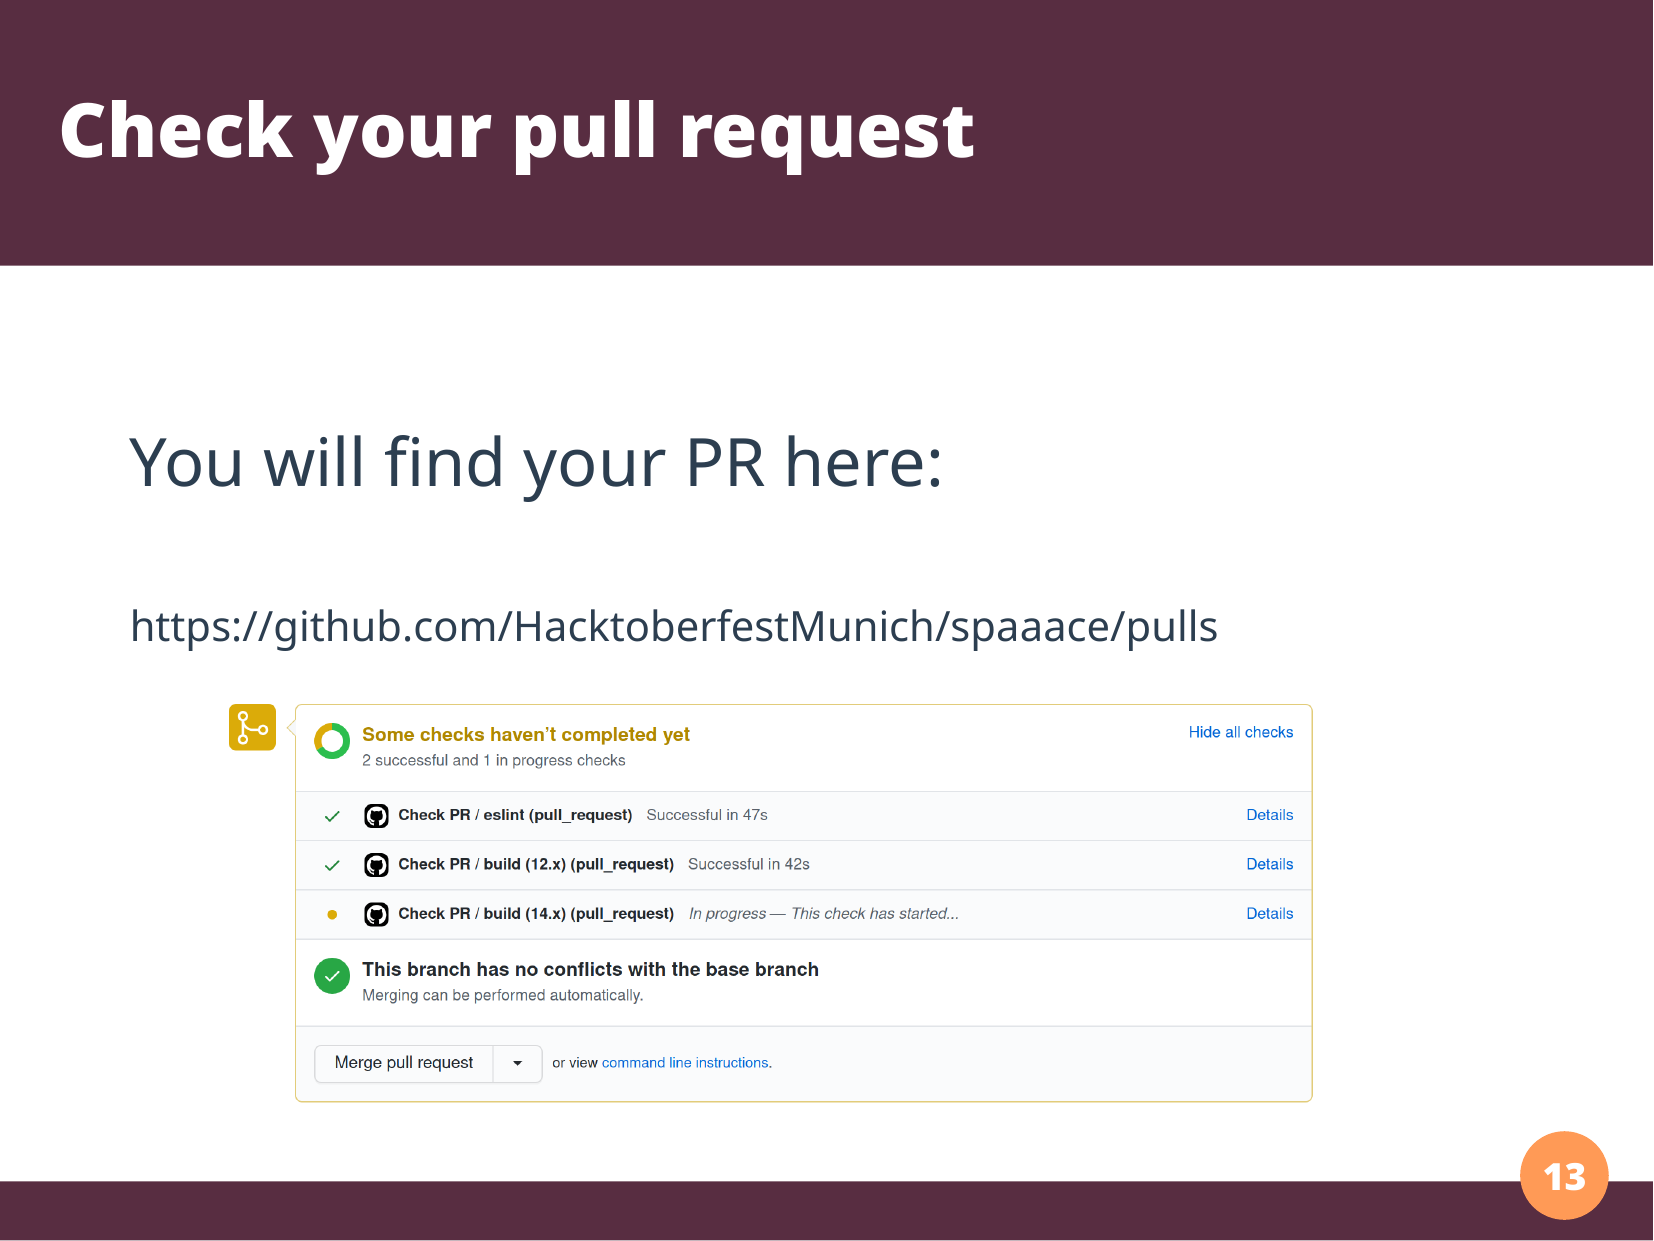

# Check your pull request
You will find your PR here:
https://github.com/HacktoberfestMunich/spaaace/pulls
13